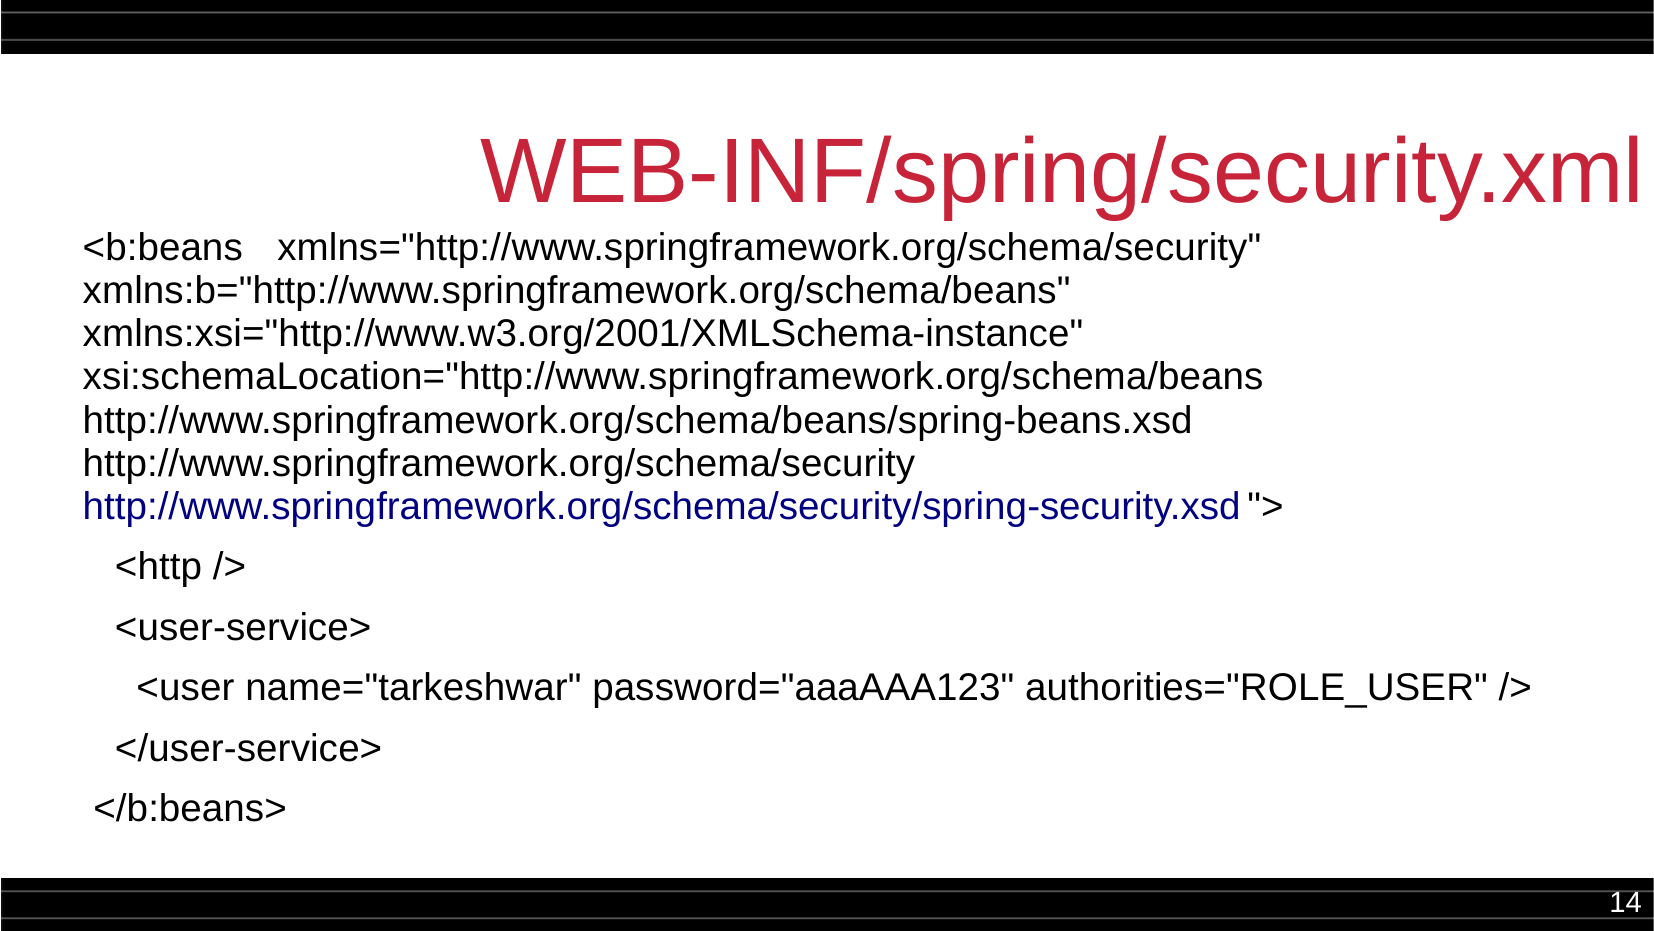

# WEB-INF/spring/security.xml
<b:beans xmlns="http://www.springframework.org/schema/security" xmlns:b="http://www.springframework.org/schema/beans" xmlns:xsi="http://www.w3.org/2001/XMLSchema-instance" xsi:schemaLocation="http://www.springframework.org/schema/beans http://www.springframework.org/schema/beans/spring-beans.xsd http://www.springframework.org/schema/security http://www.springframework.org/schema/security/spring-security.xsd">
 <http />
 <user-service>
 <user name="tarkeshwar" password="aaaAAA123" authorities="ROLE_USER" />
 </user-service>
 </b:beans>